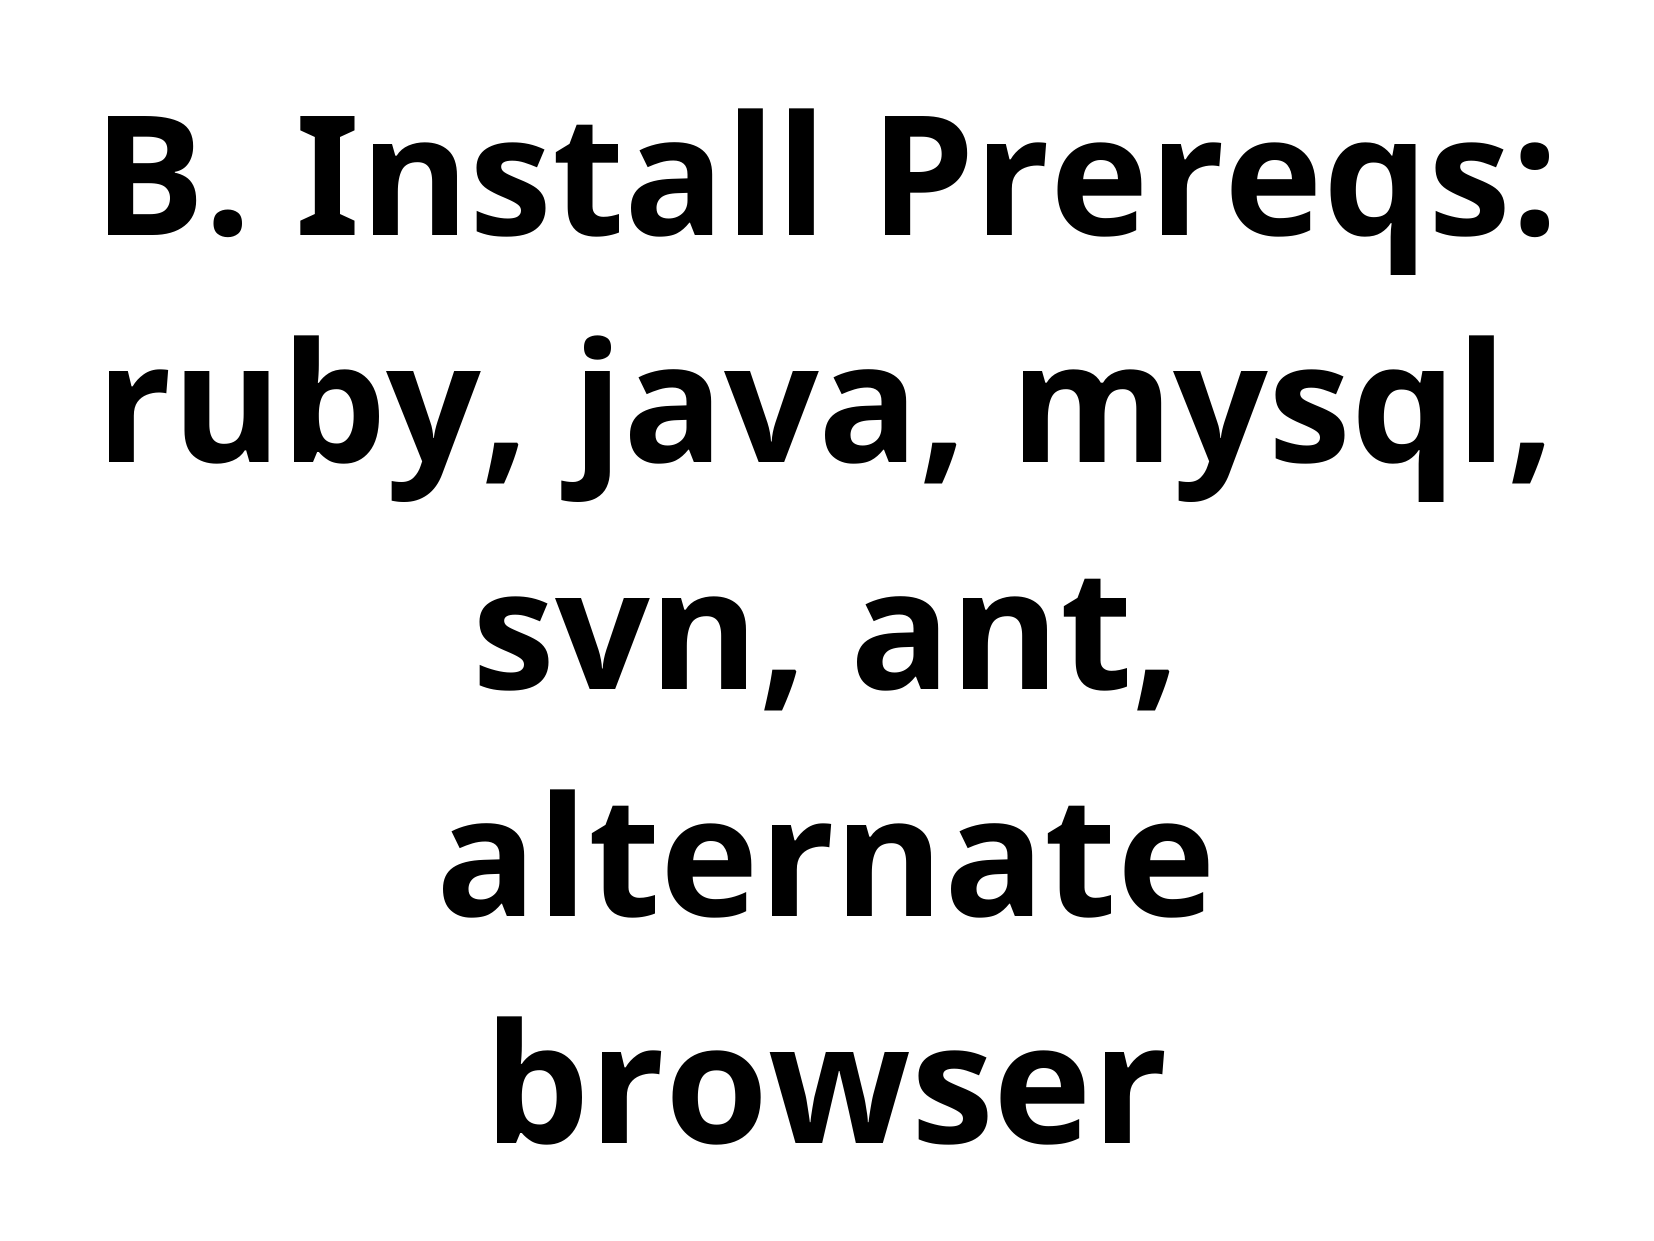

# B. Install Prereqs: ruby, java, mysql, svn, ant, alternate browser